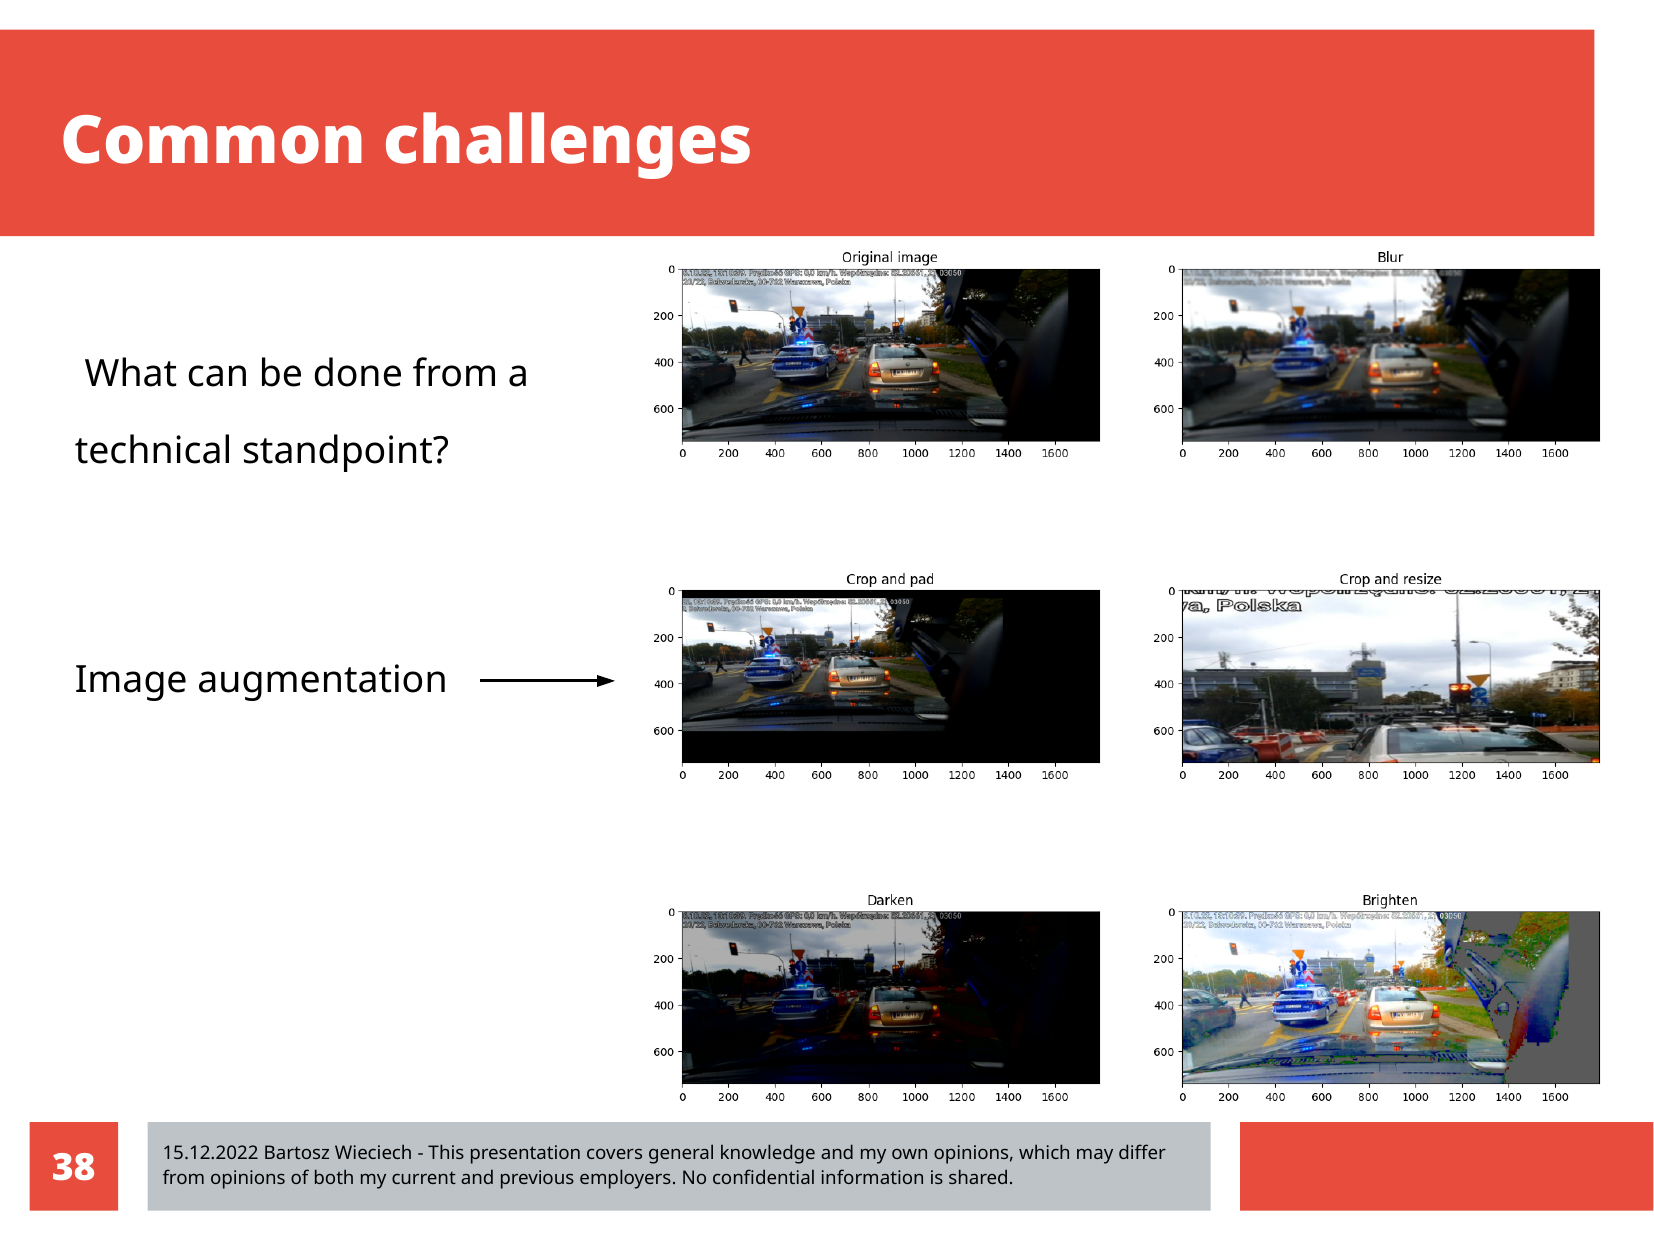

# Common challenges
 What can be done from a
technical standpoint?
Image augmentation
38